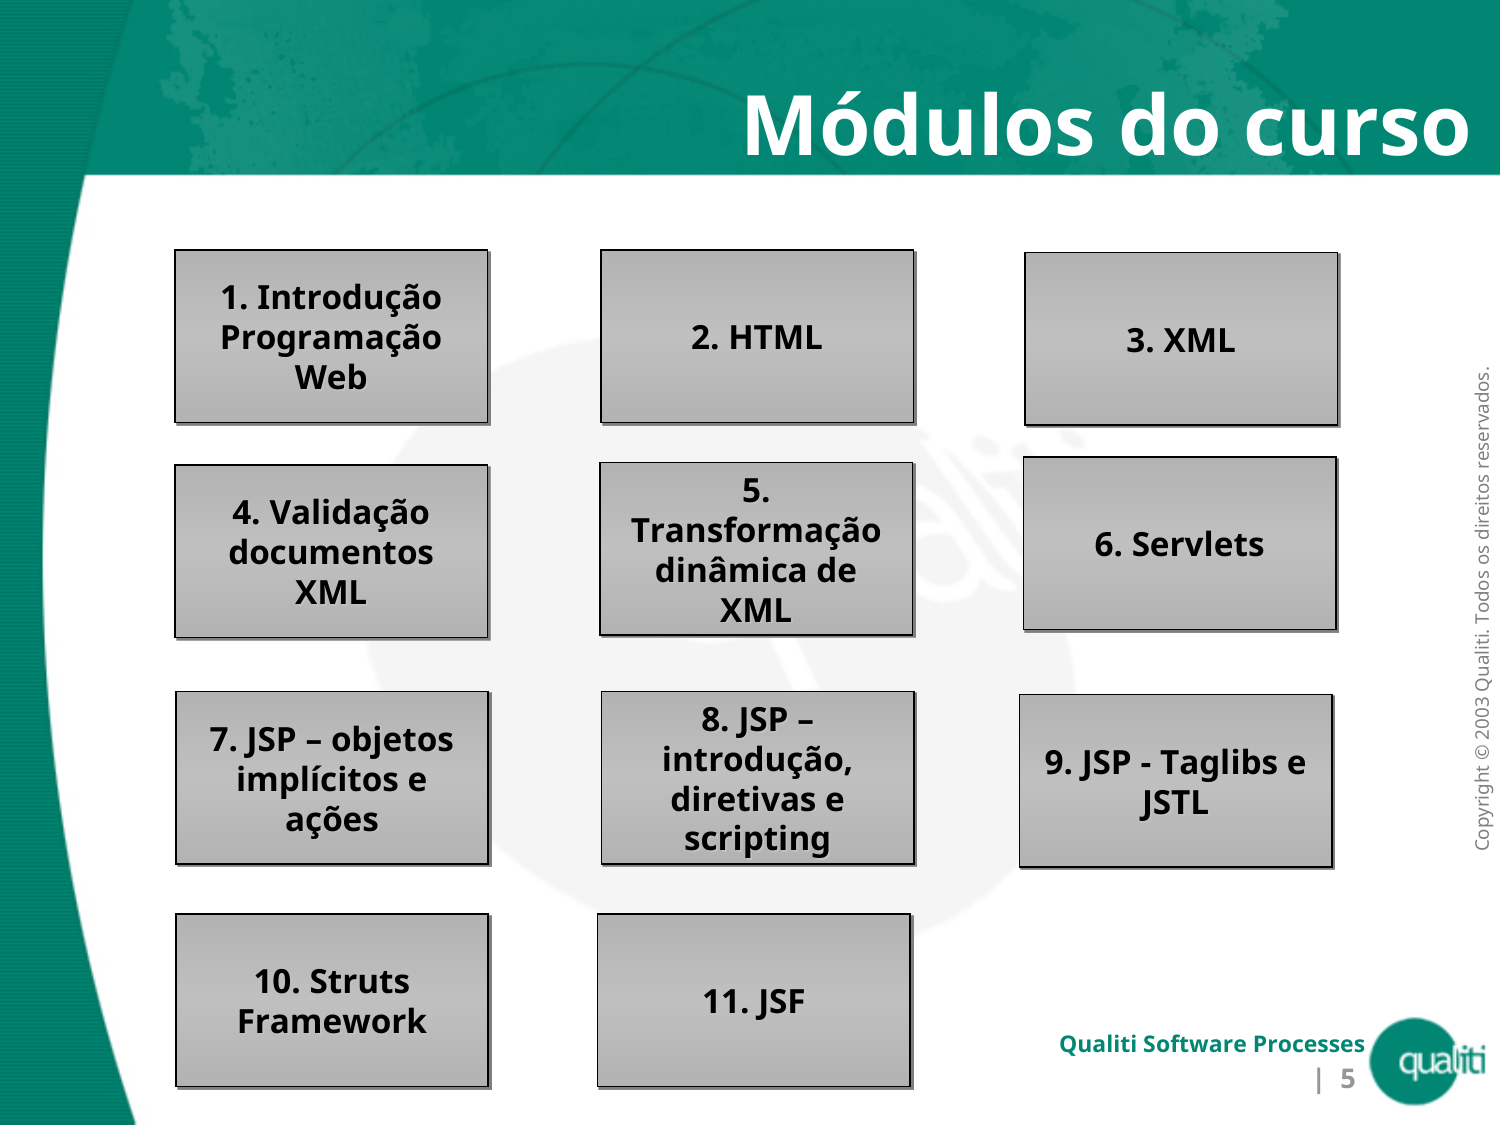

# Módulos do curso
1. Introdução Programação Web
2. HTML
3. XML
6. Servlets
5. Transformação dinâmica de XML
4. Validação documentos XML
7. JSP – objetos implícitos e ações
8. JSP – introdução, diretivas e scripting
9. JSP - Taglibs e JSTL
10. Struts Framework
11. JSF